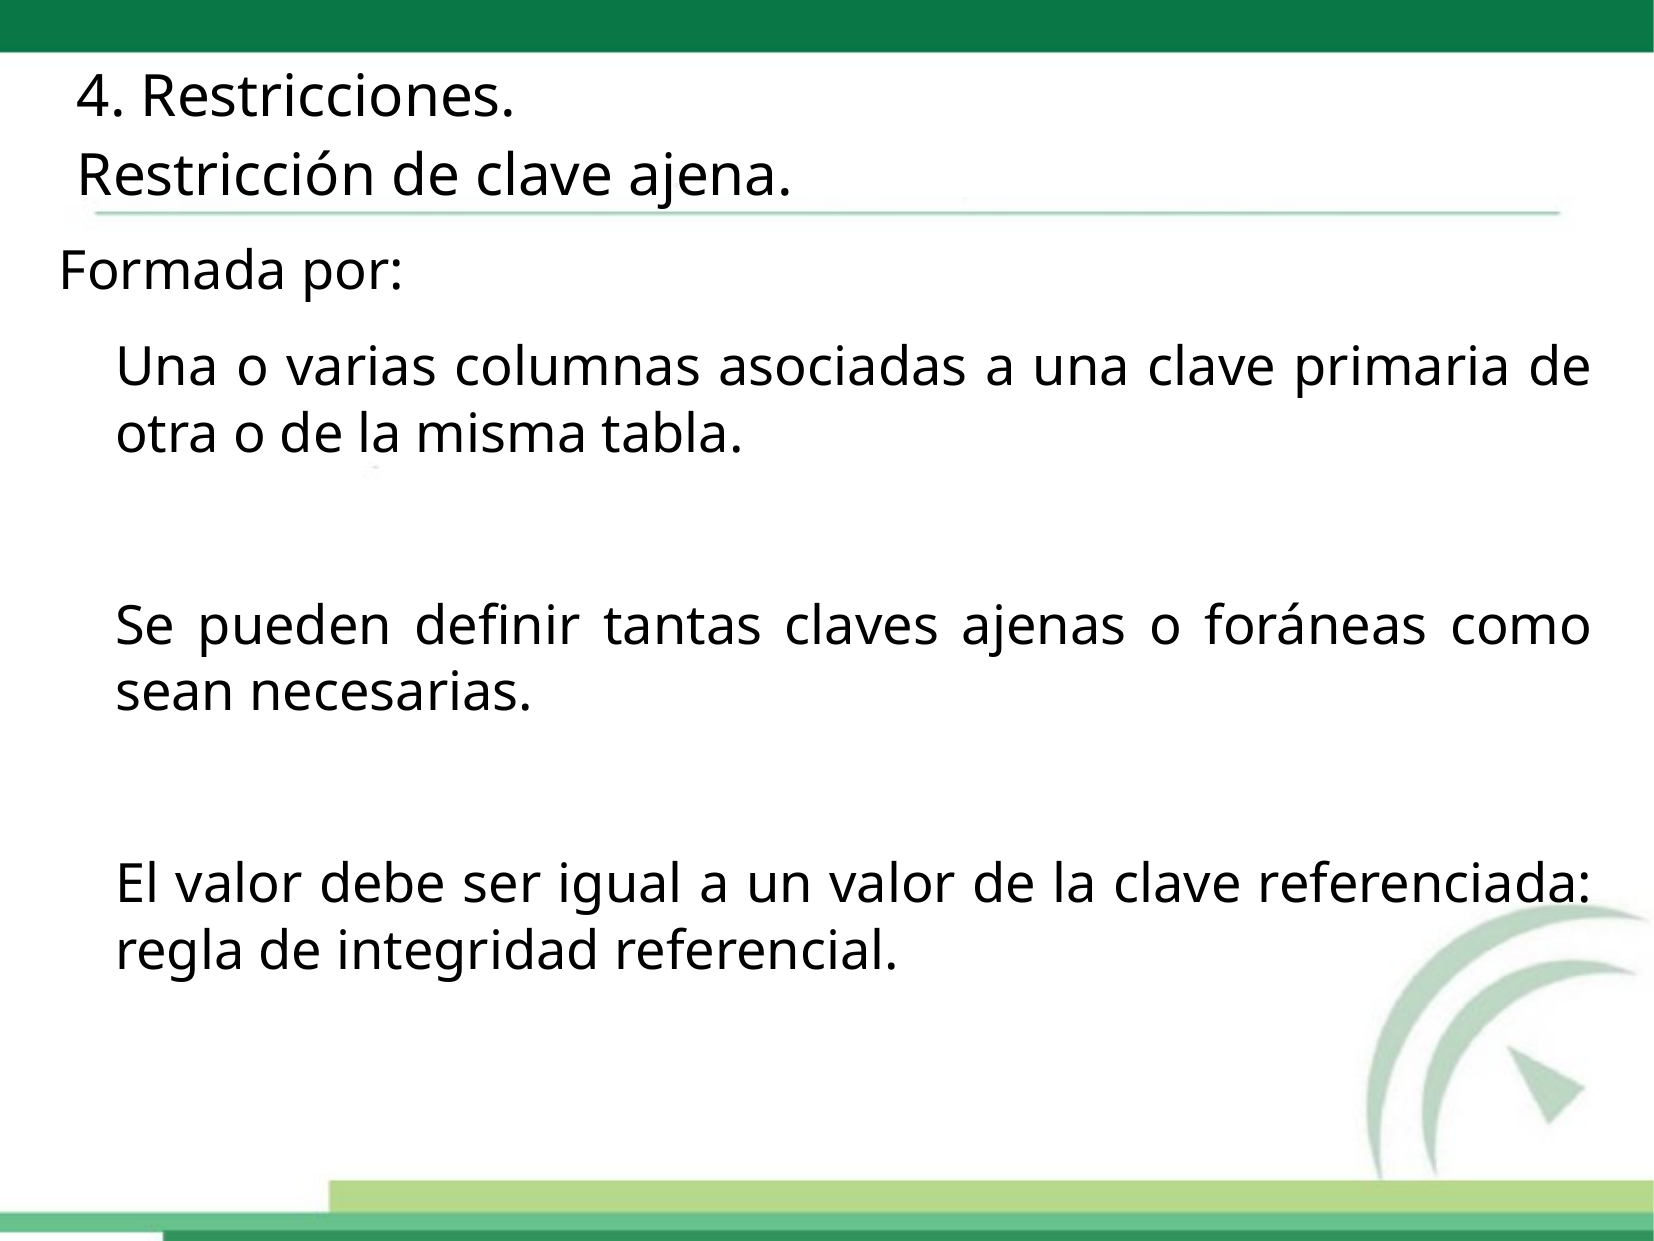

# 4. Restricciones. Restricción de clave ajena.
Formada por:
Una o varias columnas asociadas a una clave primaria de otra o de la misma tabla.
Se pueden definir tantas claves ajenas o foráneas como sean necesarias.
El valor debe ser igual a un valor de la clave referenciada: regla de integridad referencial.